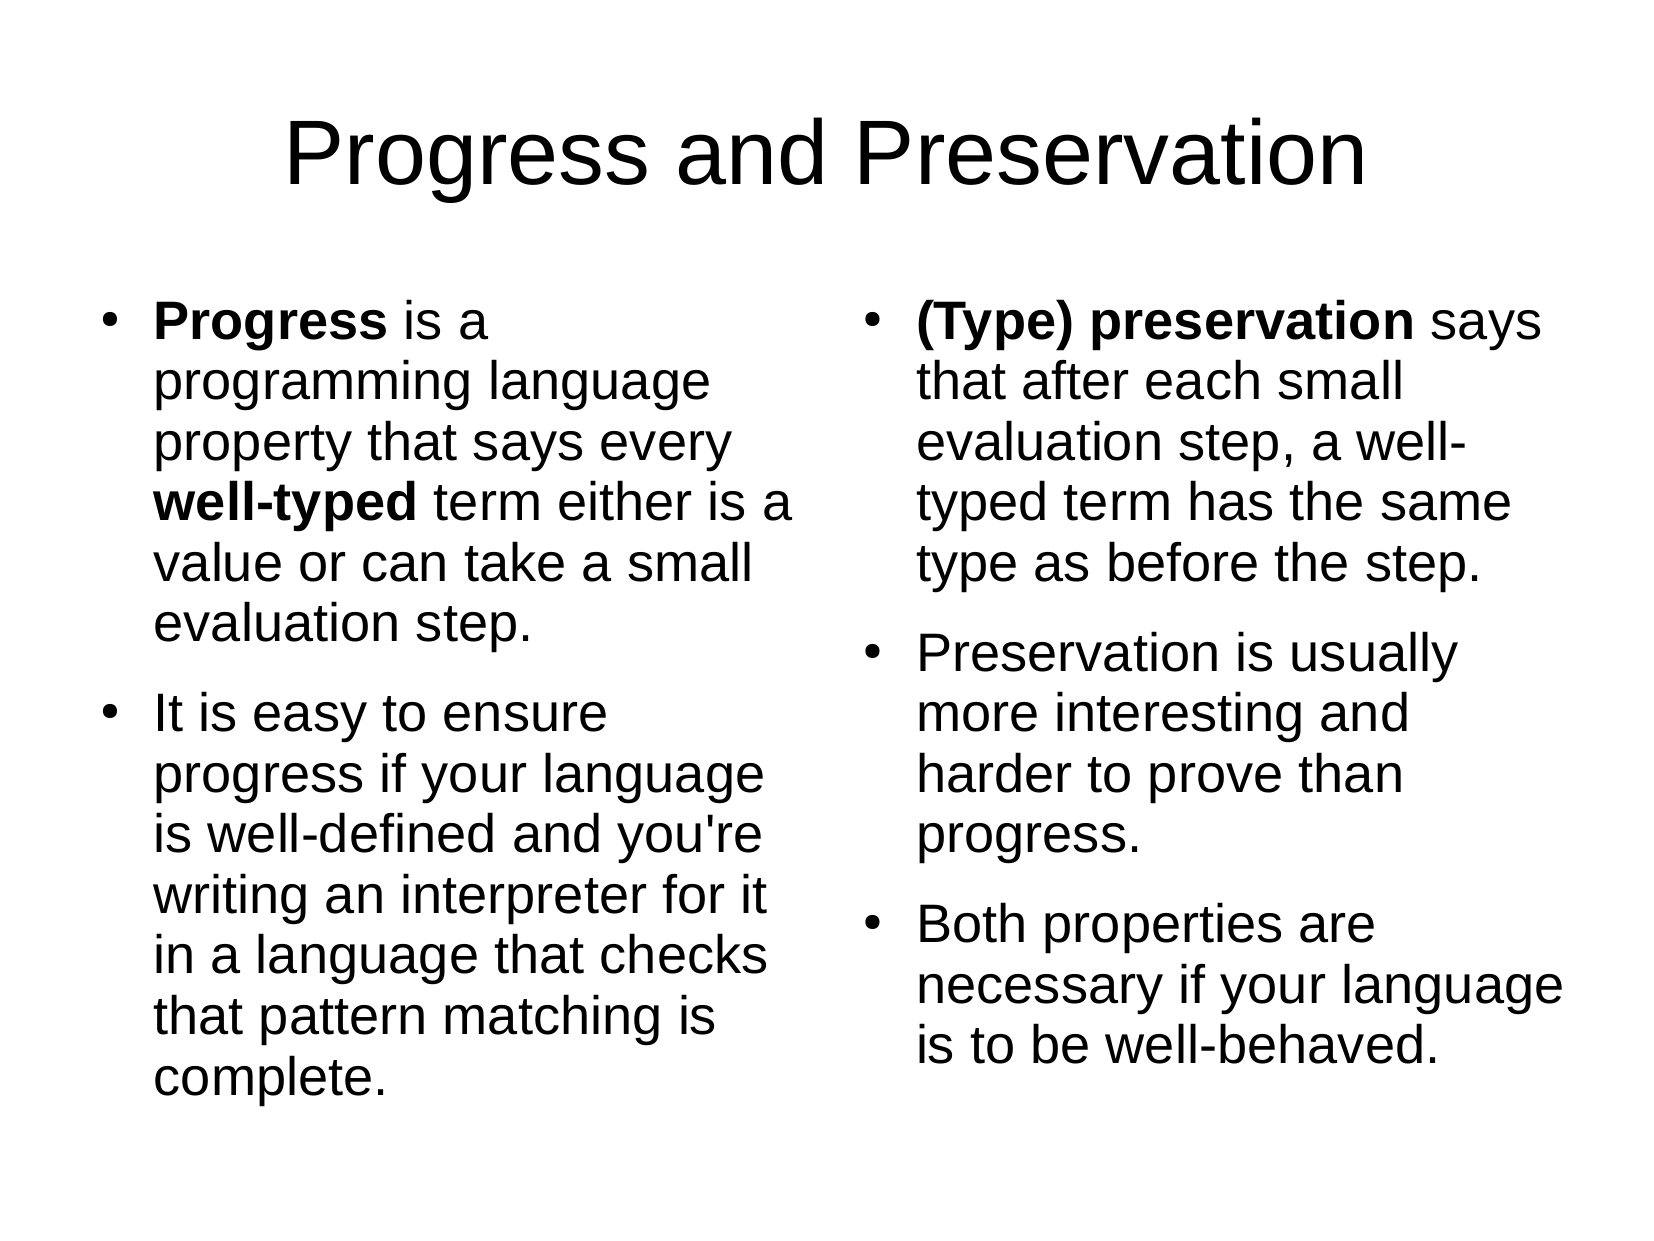

# Progress and Preservation
Progress is a programming language property that says every well-typed term either is a value or can take a small evaluation step.
It is easy to ensure progress if your language is well-defined and you're writing an interpreter for it in a language that checks that pattern matching is complete.
(Type) preservation says that after each small evaluation step, a well-typed term has the same type as before the step.
Preservation is usually more interesting and harder to prove than progress.
Both properties are necessary if your language is to be well-behaved.